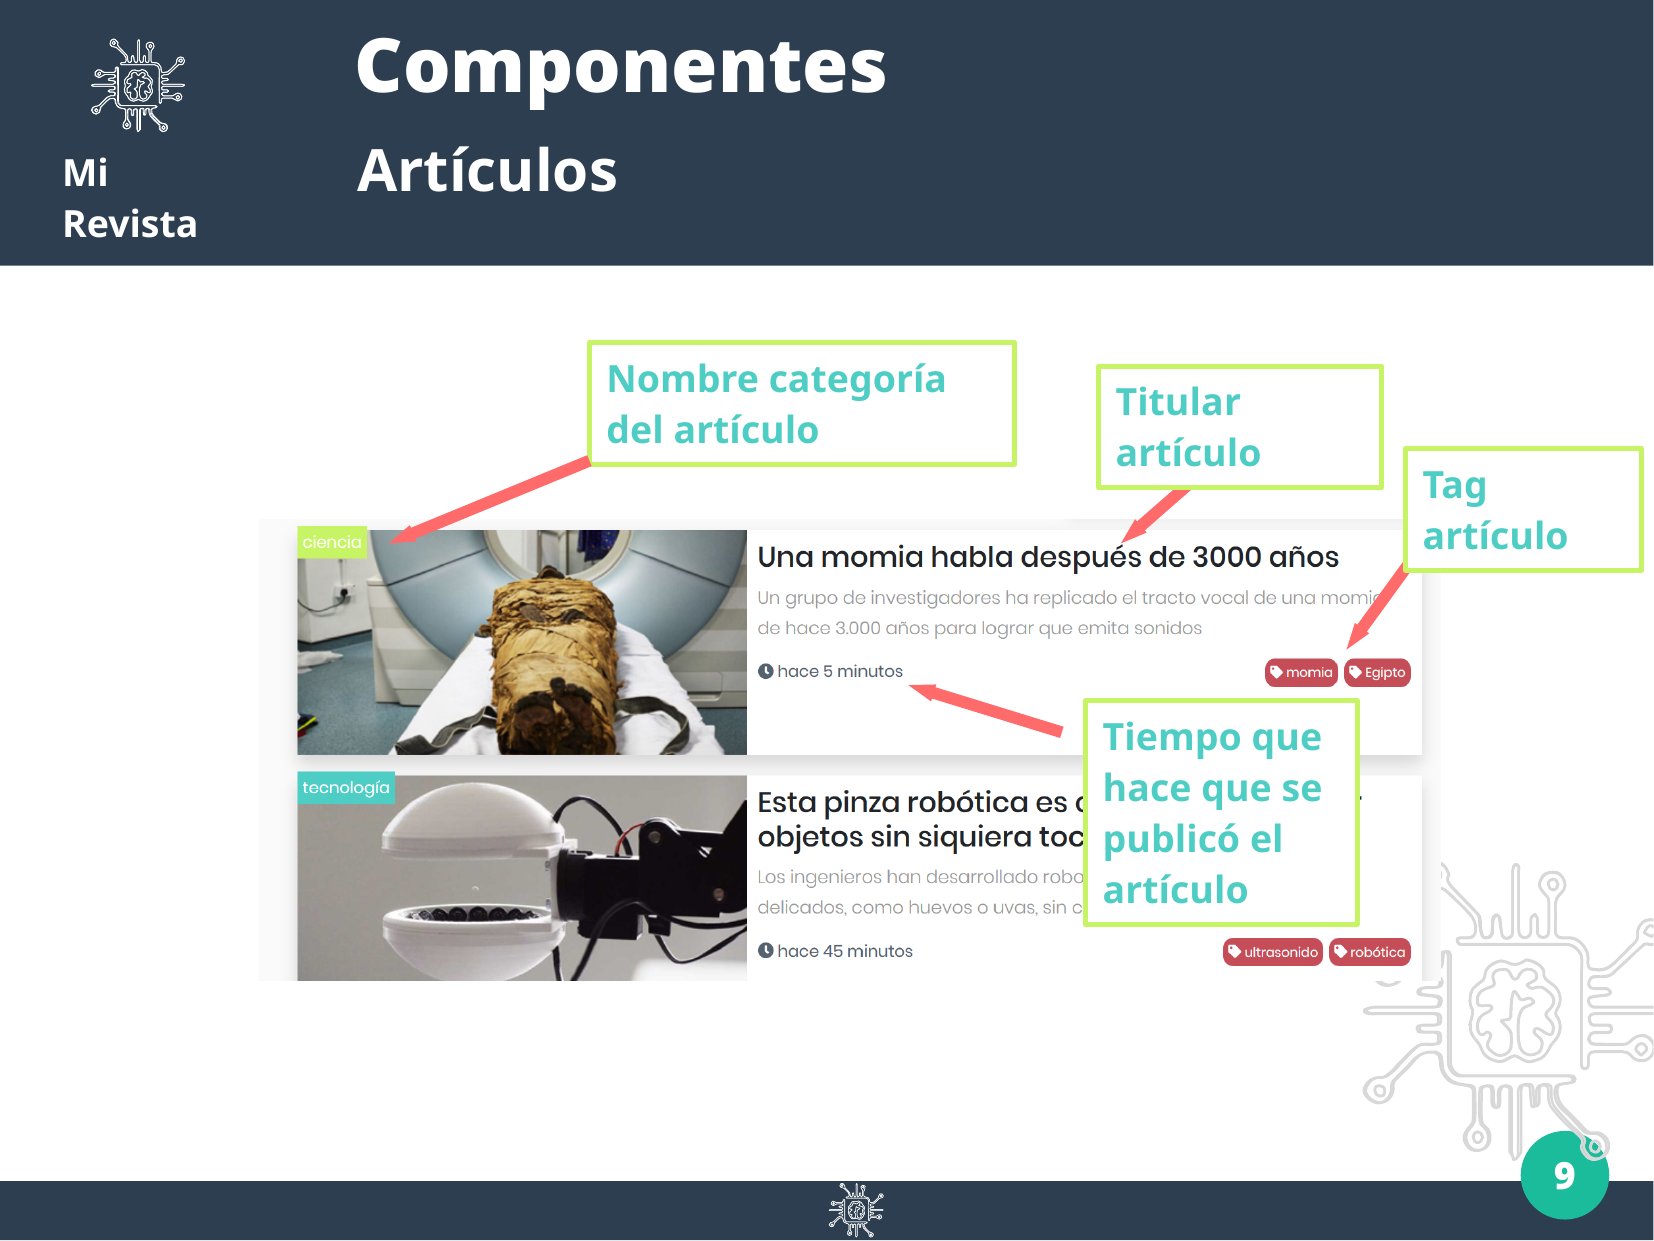

# Componentes
Artículos
Mi Revista
Nombre categoría del artículo
Titular artículo
Tag artículo
Tiempo que hace que se publicó el artículo
9